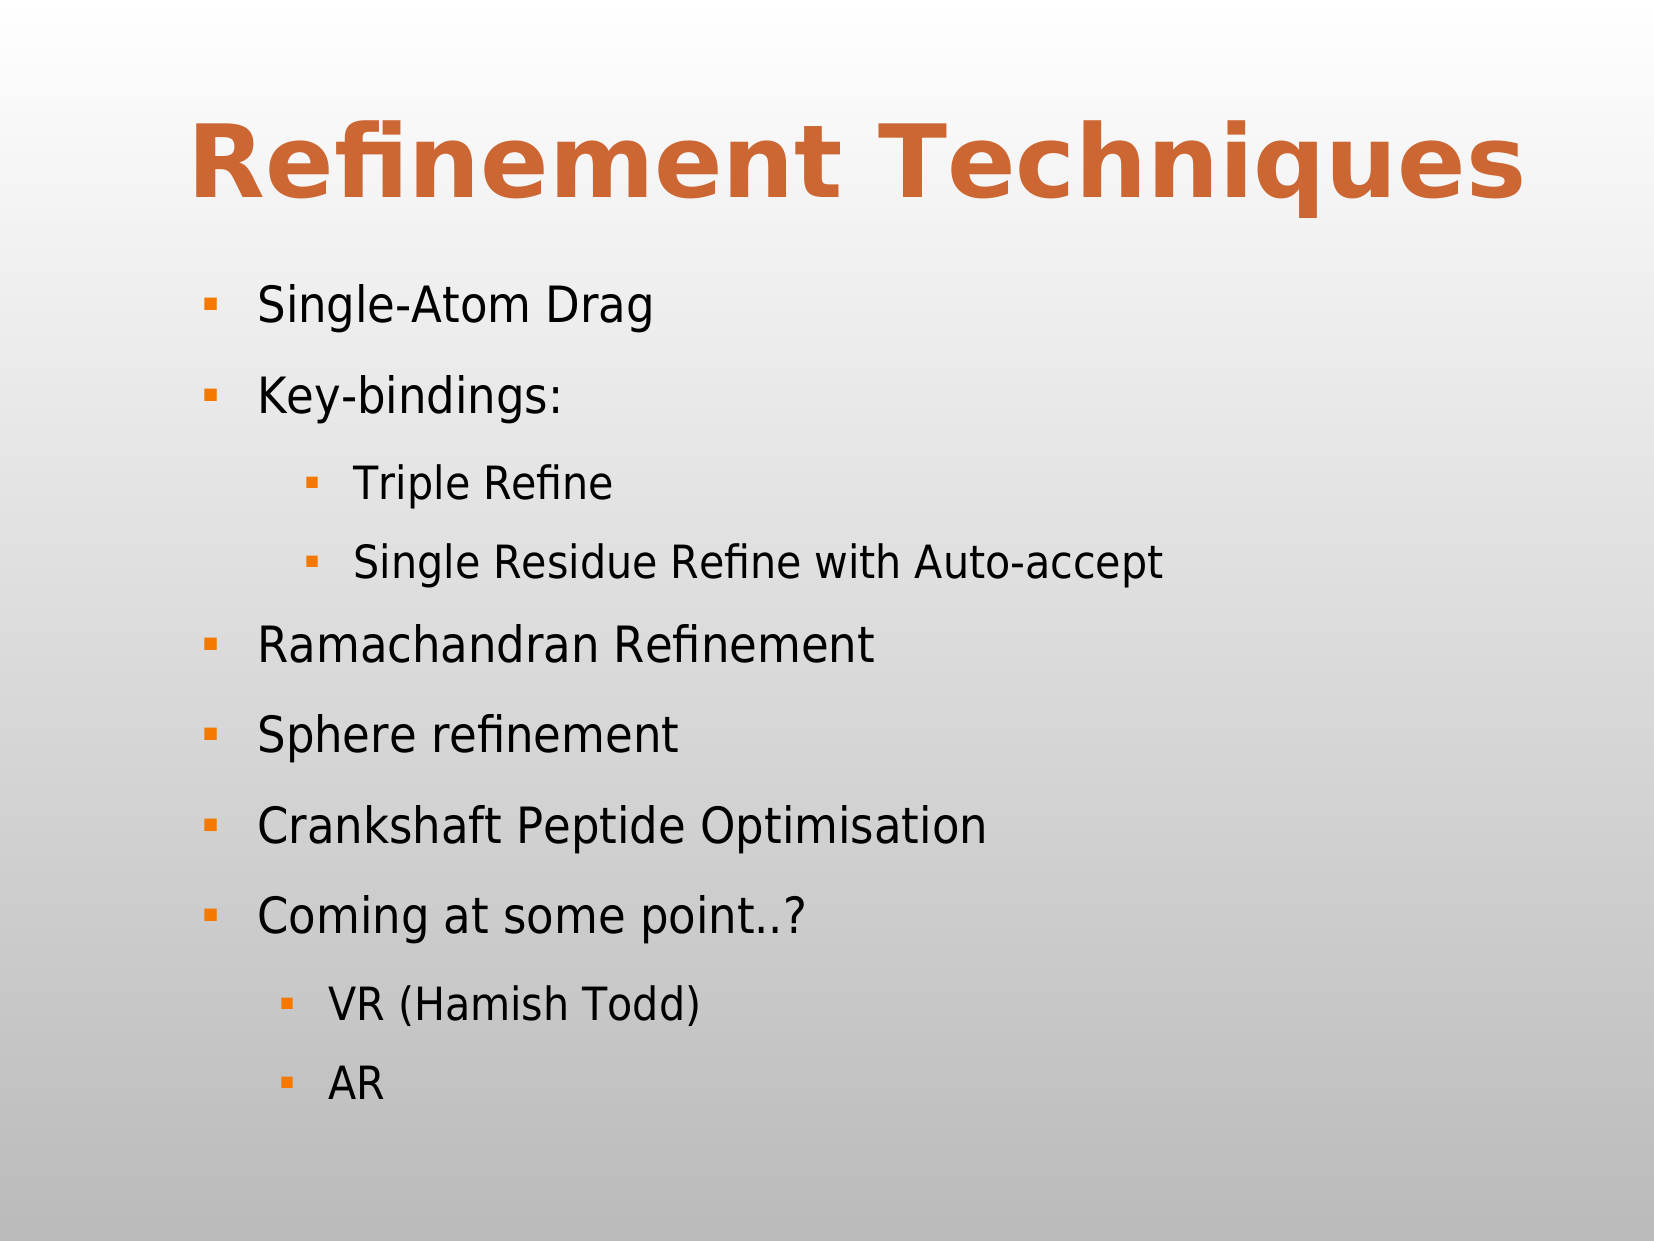

Refinement Techniques
# Single-Atom Drag
Key-bindings:
Triple Refine
Single Residue Refine with Auto-accept
Ramachandran Refinement
Sphere refinement
Crankshaft Peptide Optimisation
Coming at some point..?
VR (Hamish Todd)
AR